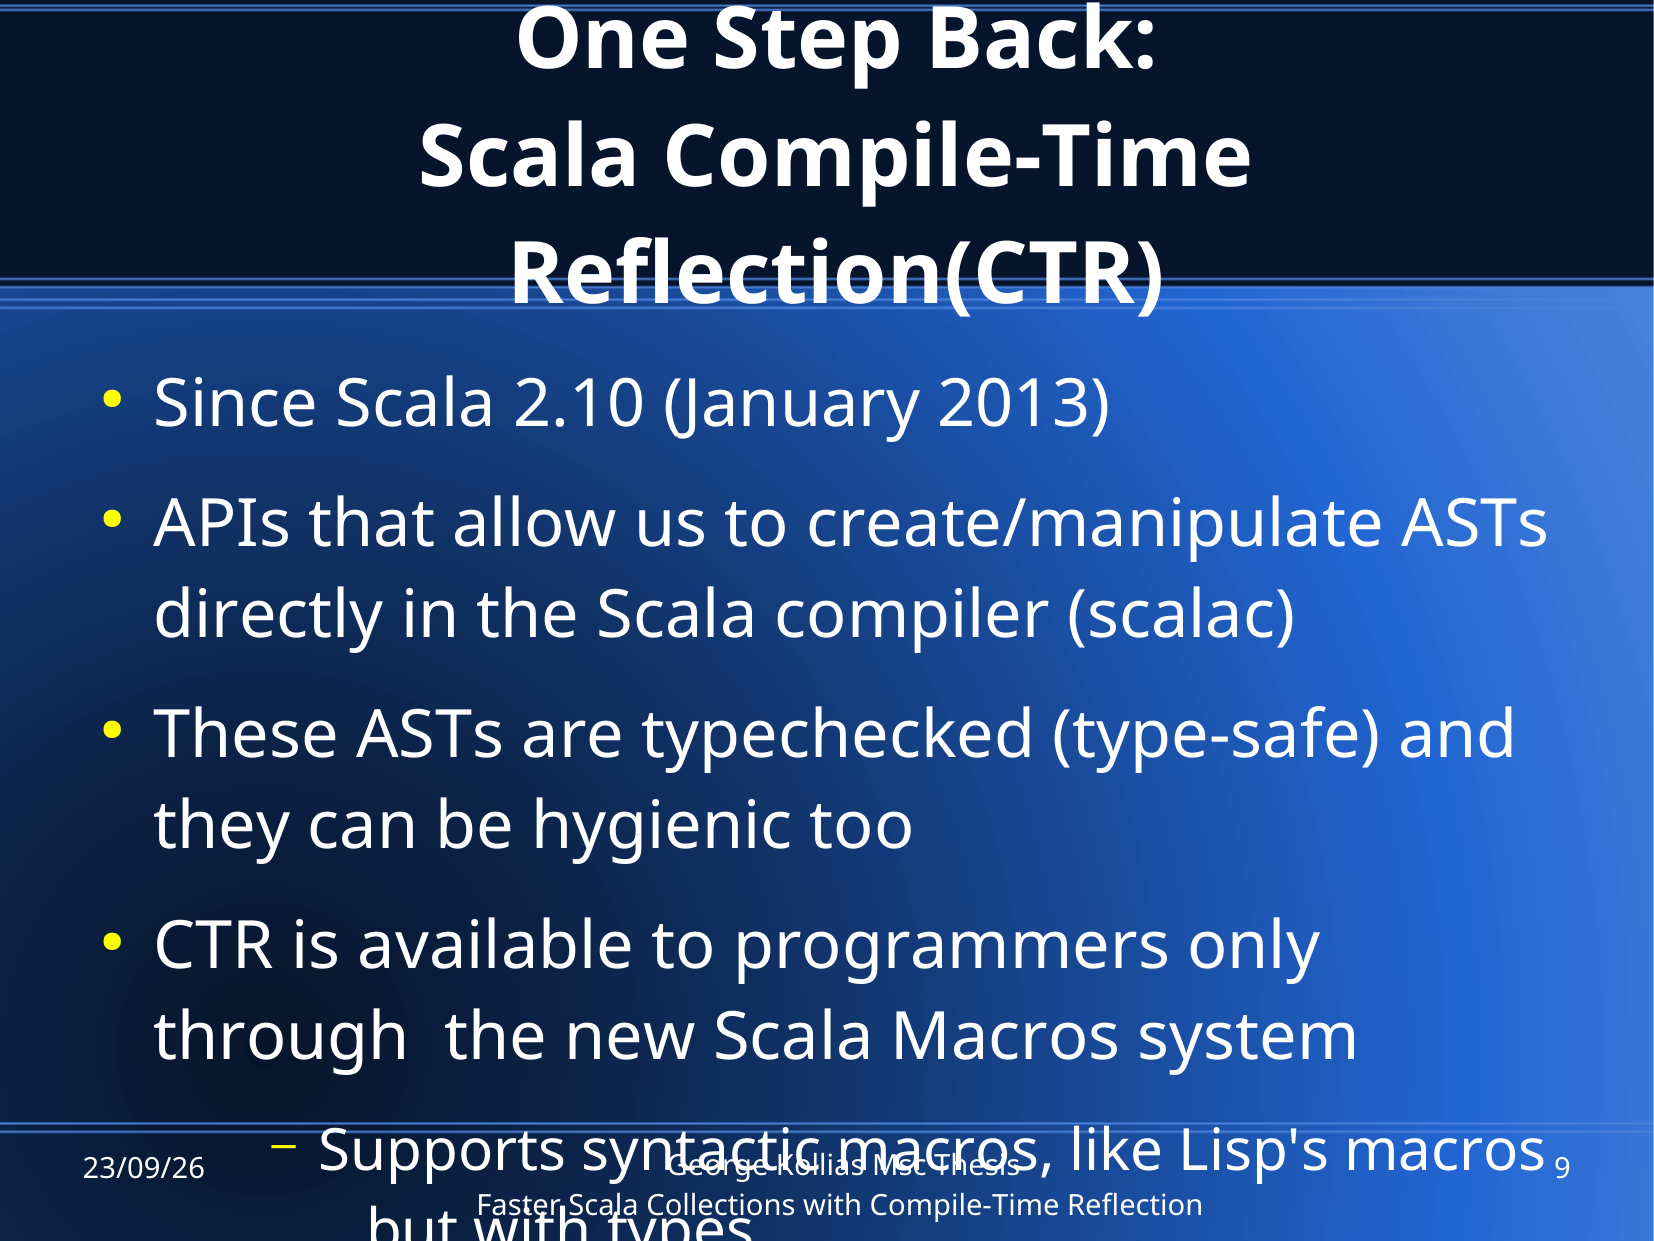

# One Step Back: Scala Compile-Time Reflection(CTR)
Since Scala 2.10 (January 2013)
APIs that allow us to create/manipulate ASTs directly in the Scala compiler (scalac)
These ASTs are typechecked (type-safe) and they can be hygienic too
CTR is available to programmers only through the new Scala Macros system
Supports syntactic macros, like Lisp's macros but with types
9